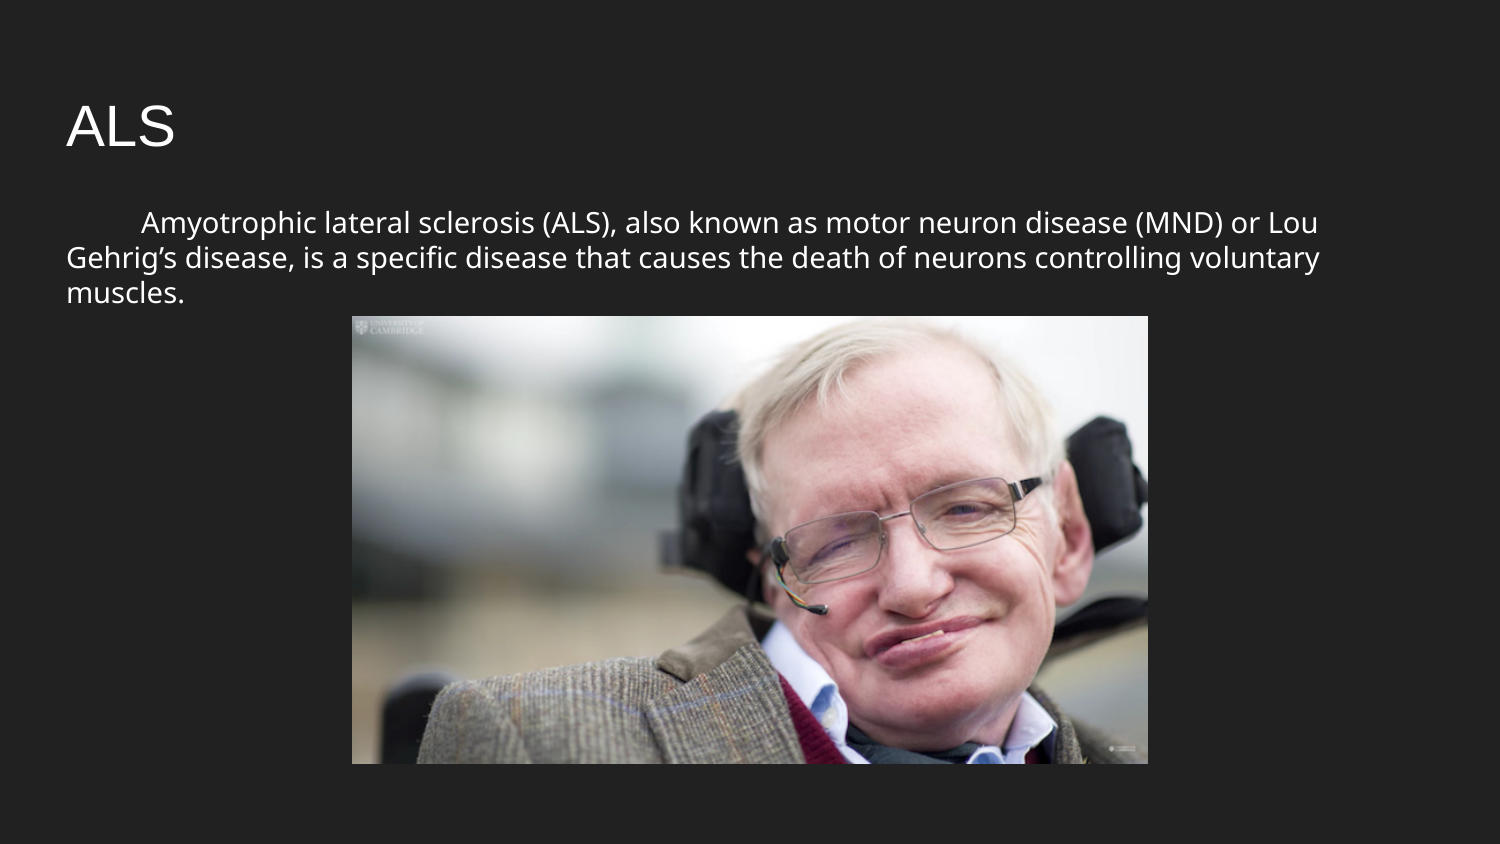

# ALS
Amyotrophic lateral sclerosis (ALS), also known as motor neuron disease (MND) or Lou Gehrig’s disease, is a specific disease that causes the death of neurons controlling voluntary muscles.